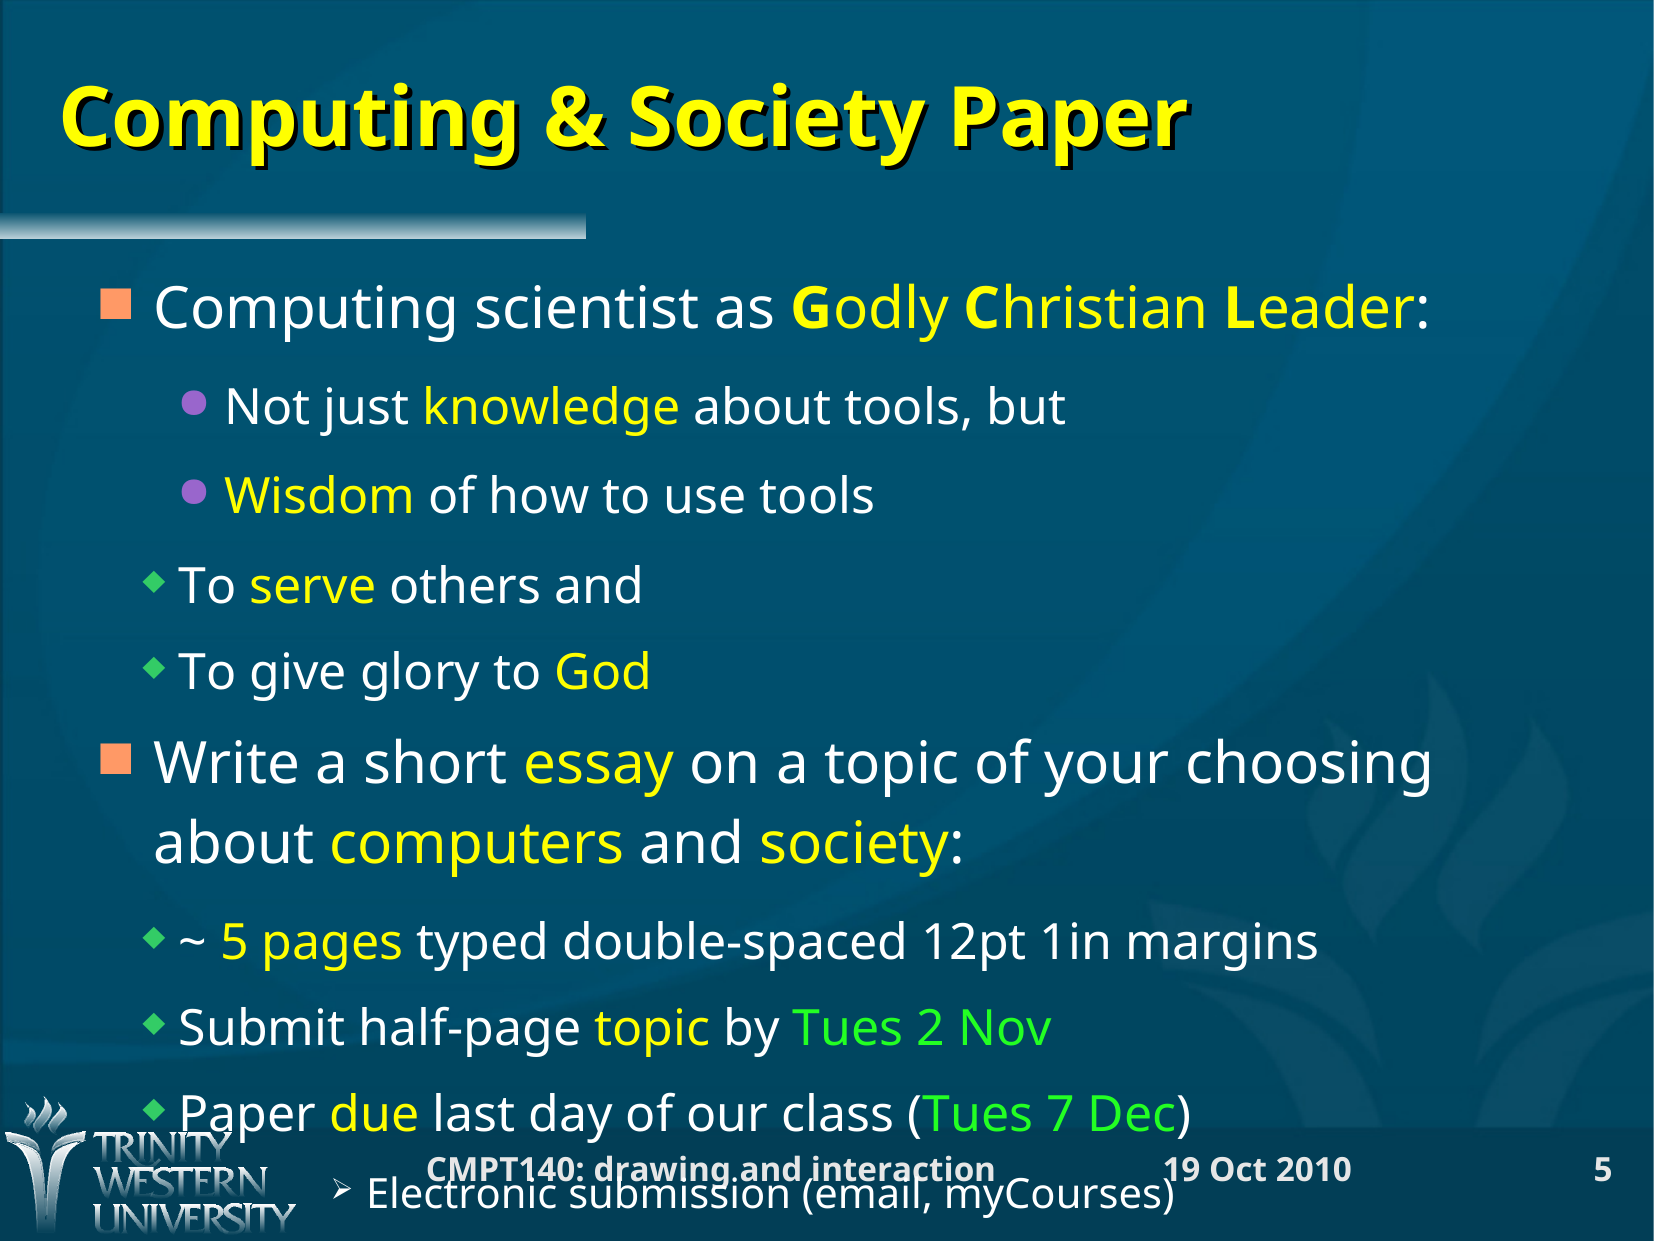

# Computing & Society Paper
Computing scientist as Godly Christian Leader:
Not just knowledge about tools, but
Wisdom of how to use tools
To serve others and
To give glory to God
Write a short essay on a topic of your choosing about computers and society:
~ 5 pages typed double-spaced 12pt 1in margins
Submit half-page topic by Tues 2 Nov
Paper due last day of our class (Tues 7 Dec)
Electronic submission (email, myCourses)
CMPT140: drawing and interaction
19 Oct 2010
5